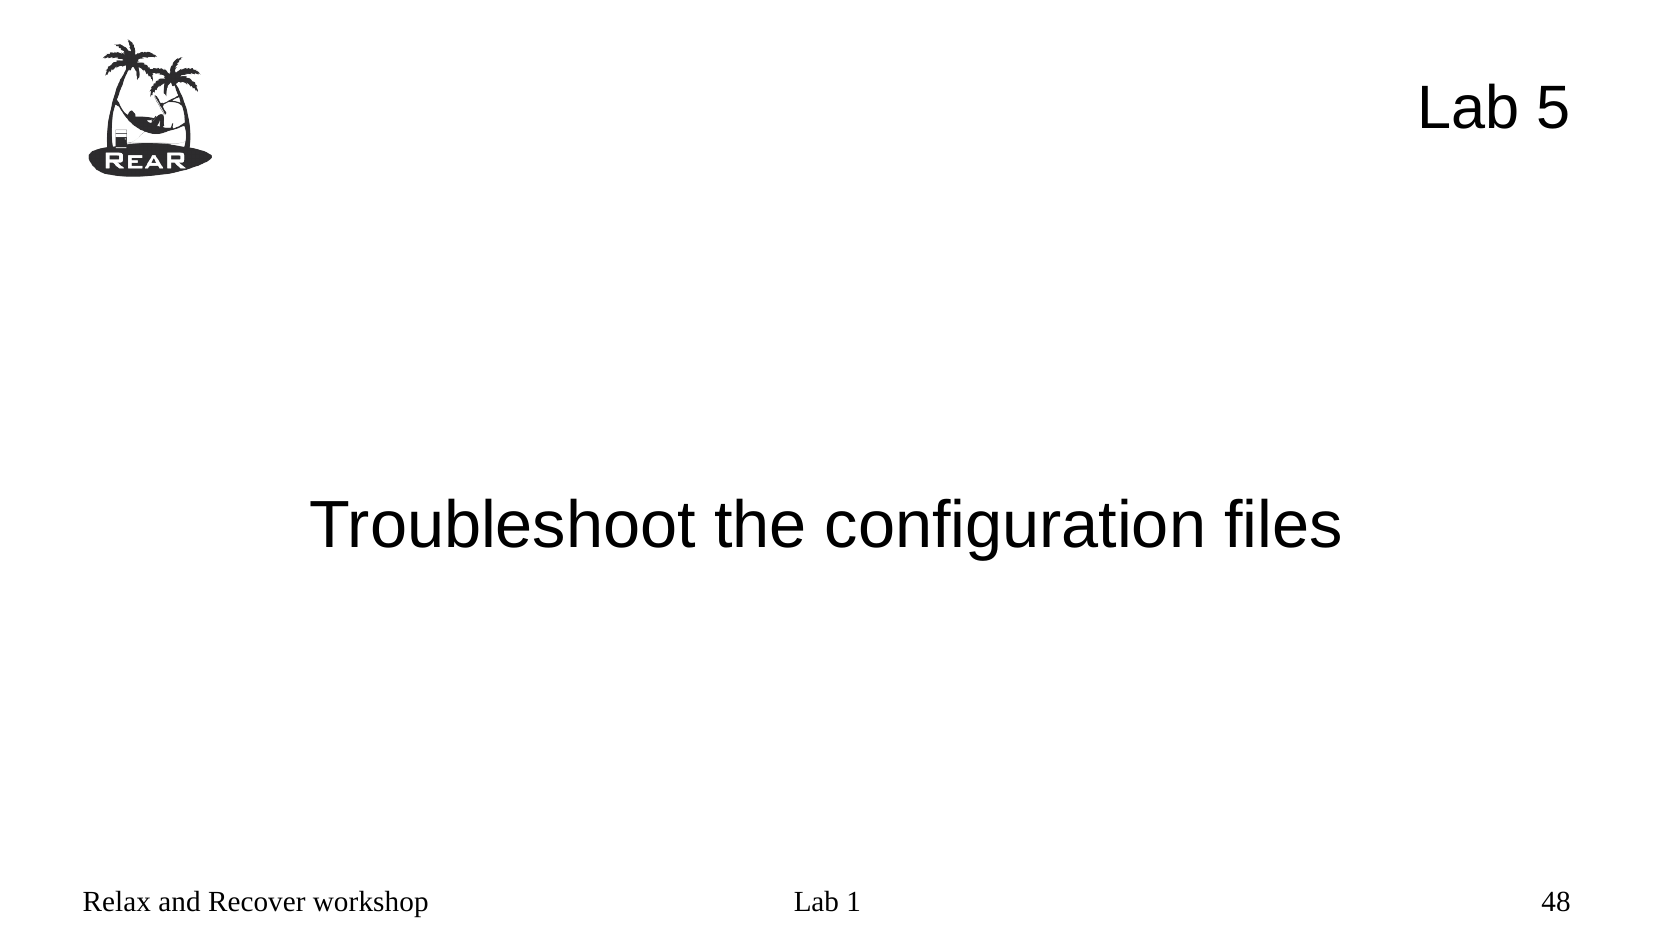

# Lab 5
Troubleshoot the configuration files
Relax and Recover workshop
Lab 1
48